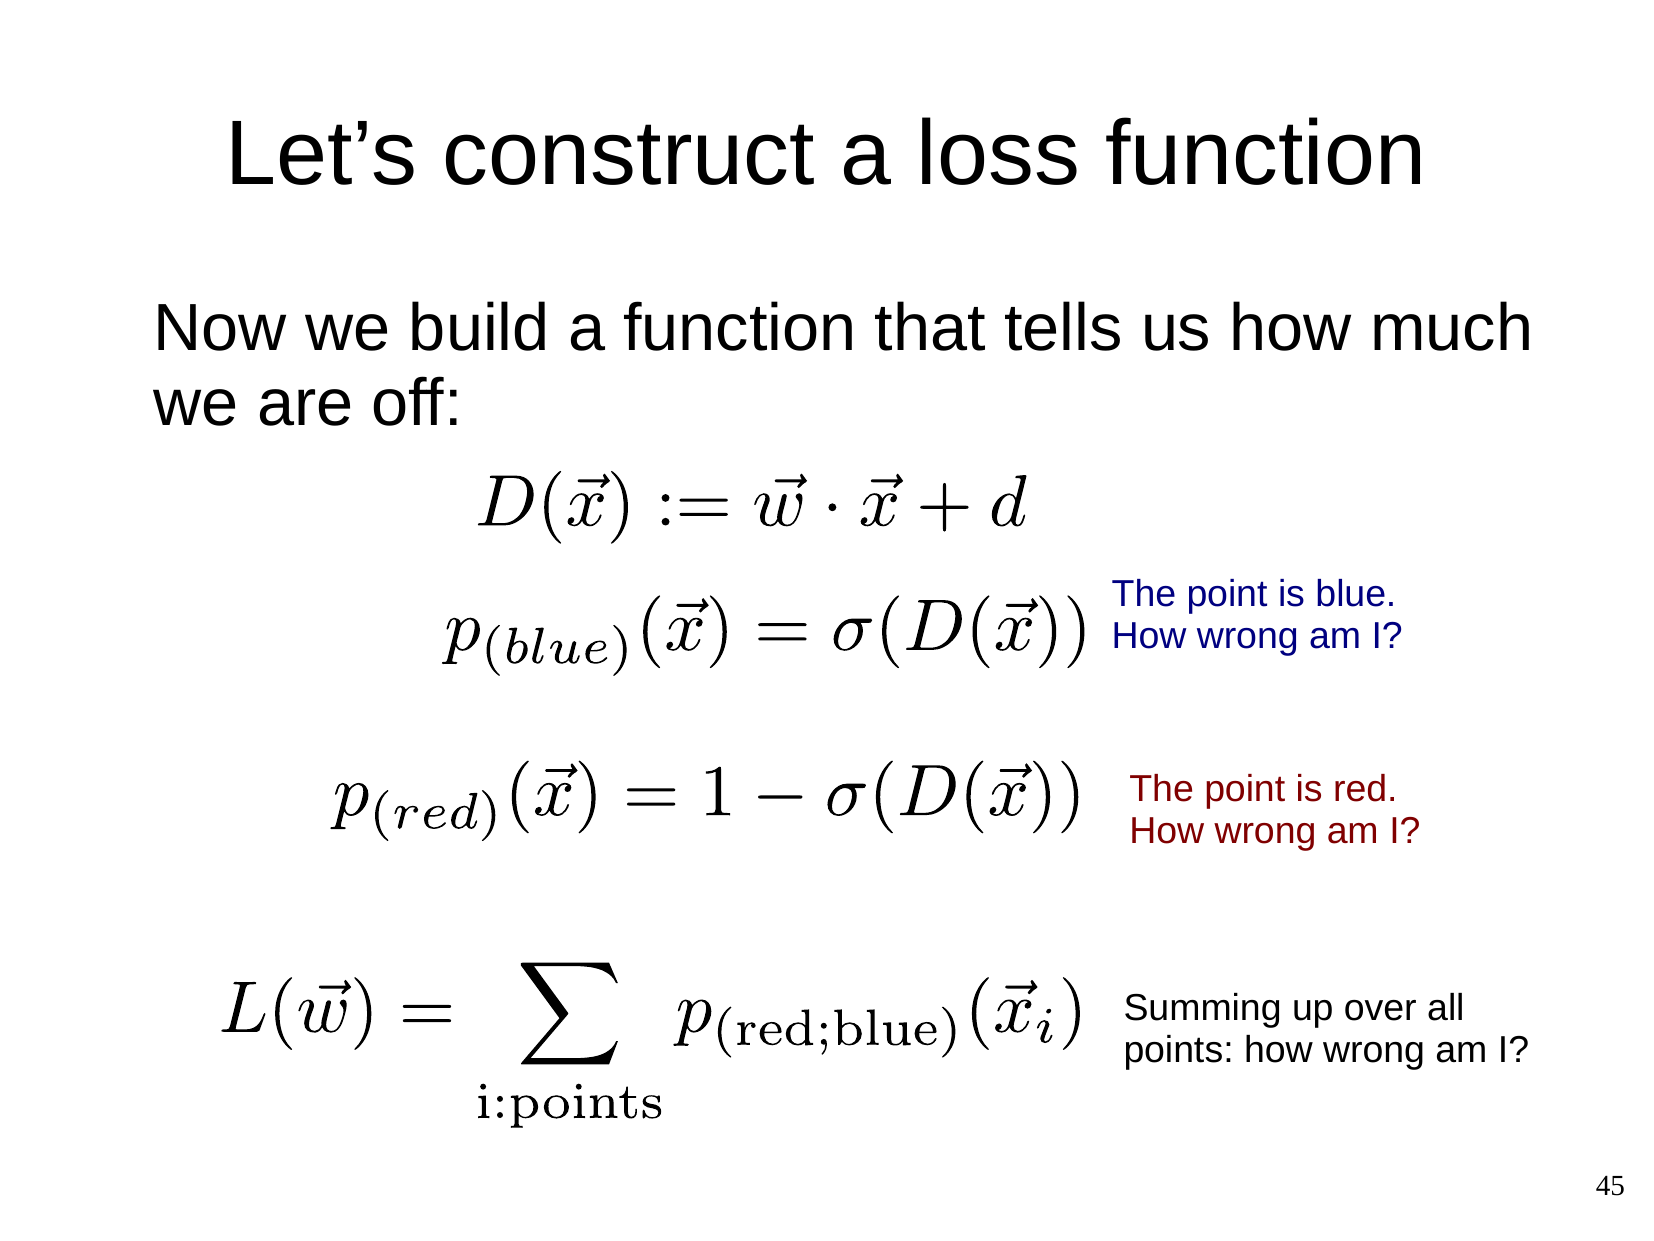

# Let’s construct a loss function
Now we build a function that tells us how much we are off:
The point is blue.
How wrong am I?
The point is red.
How wrong am I?
Summing up over all
points: how wrong am I?
45